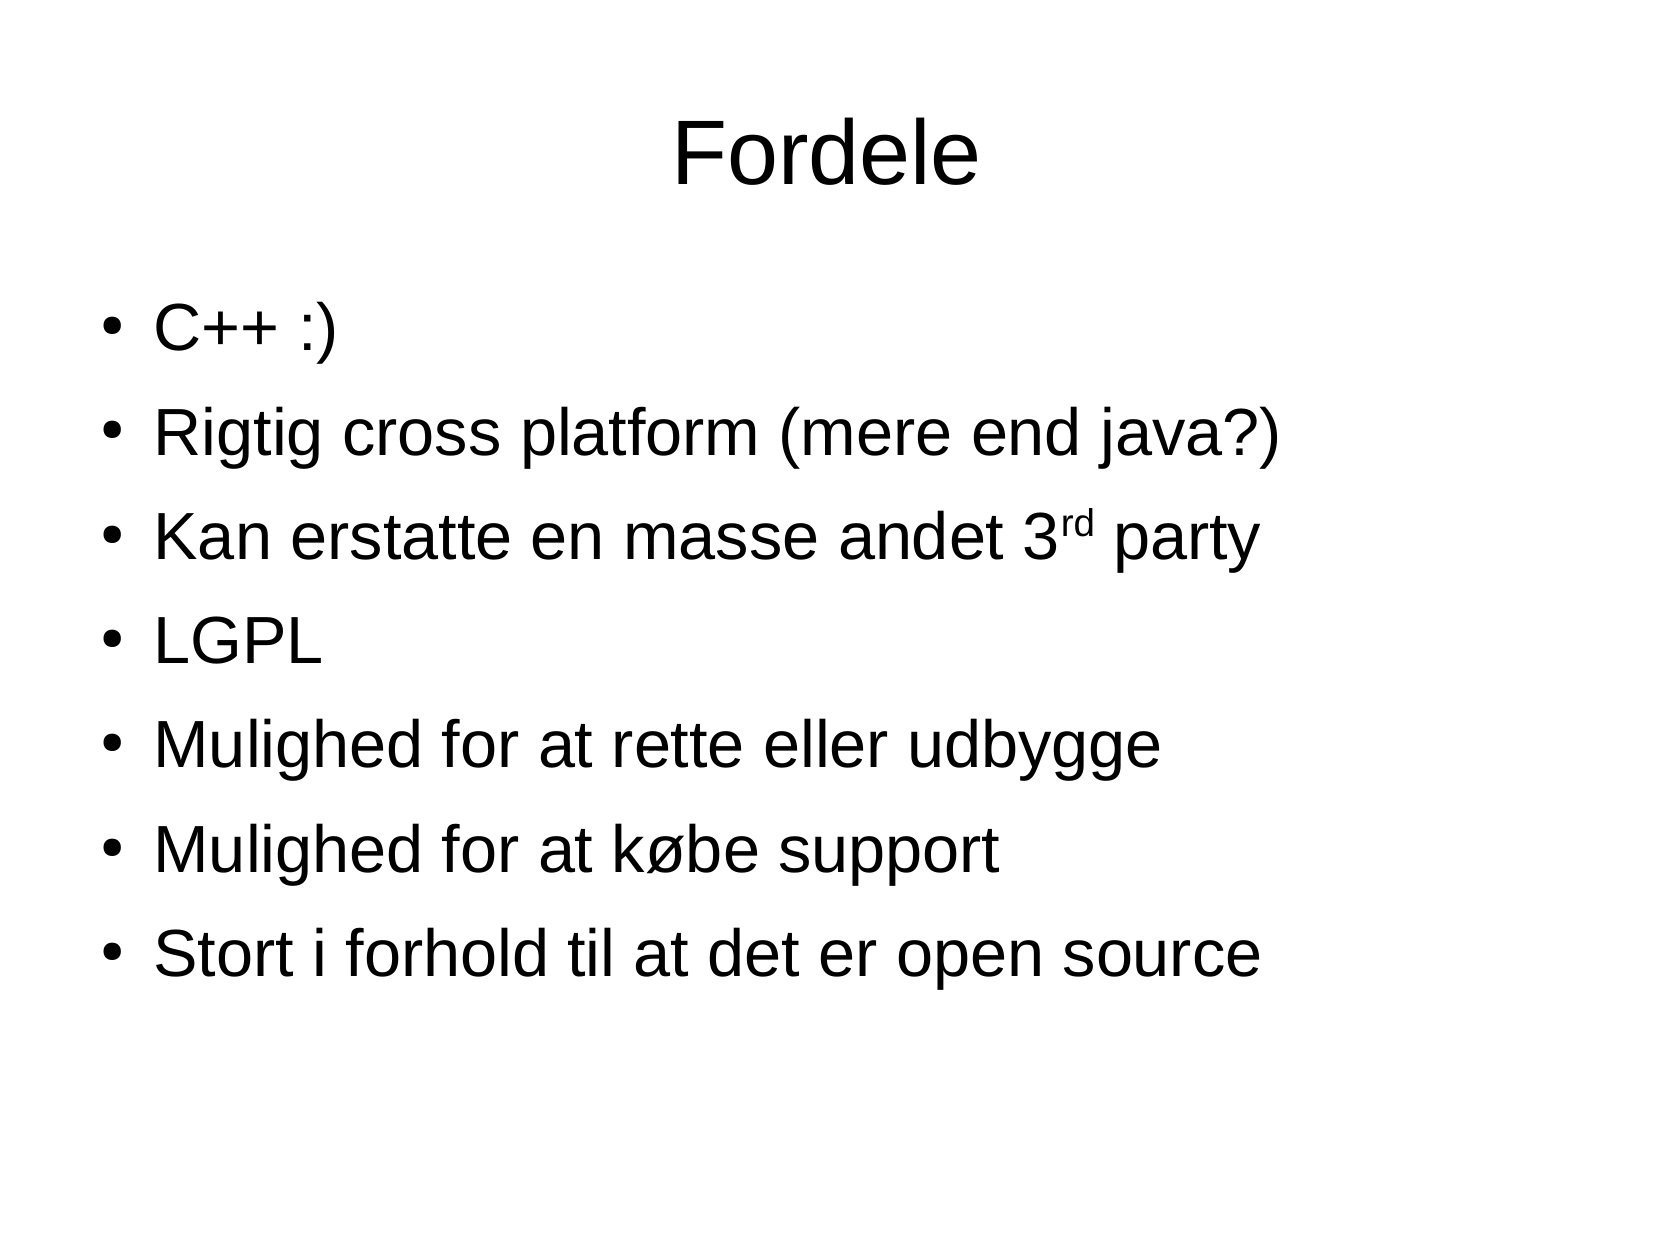

# Fordele
C++ :)
Rigtig cross platform (mere end java?)
Kan erstatte en masse andet 3rd party
LGPL
Mulighed for at rette eller udbygge
Mulighed for at købe support
Stort i forhold til at det er open source